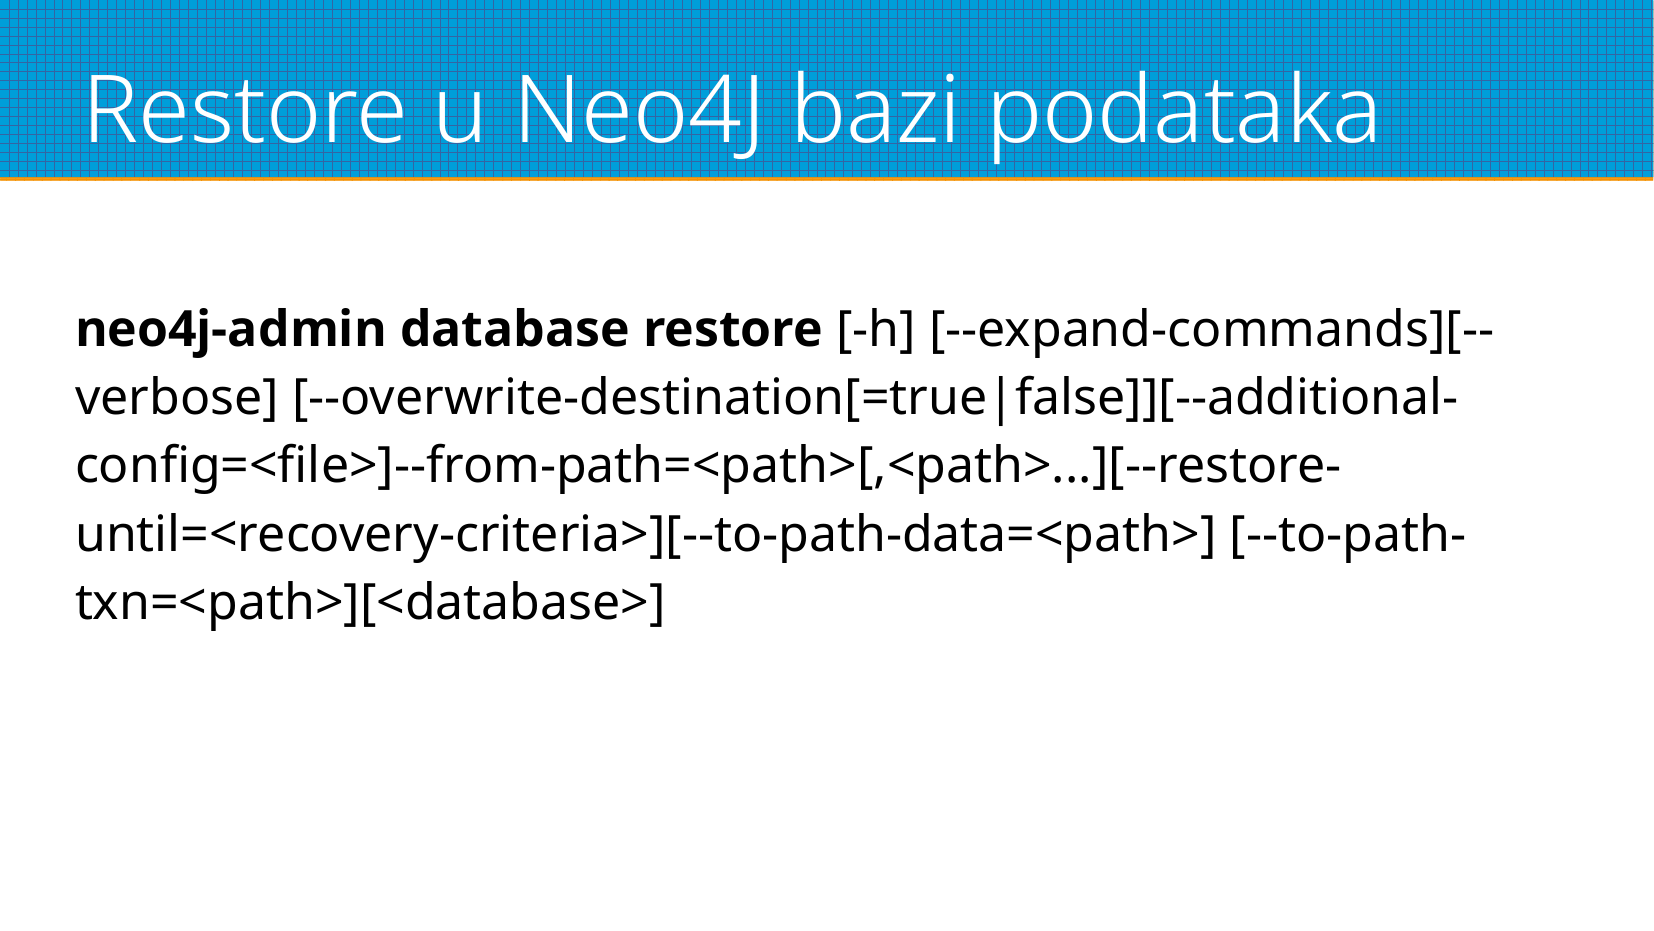

# Restore u Neo4J bazi podataka
neo4j-admin database restore [-h] [--expand-commands][--verbose] [--overwrite-destination[=true|false]][--additional-config=<file>]--from-path=<path>[,<path>...][--restore-until=<recovery-criteria>][--to-path-data=<path>] [--to-path-txn=<path>][<database>]